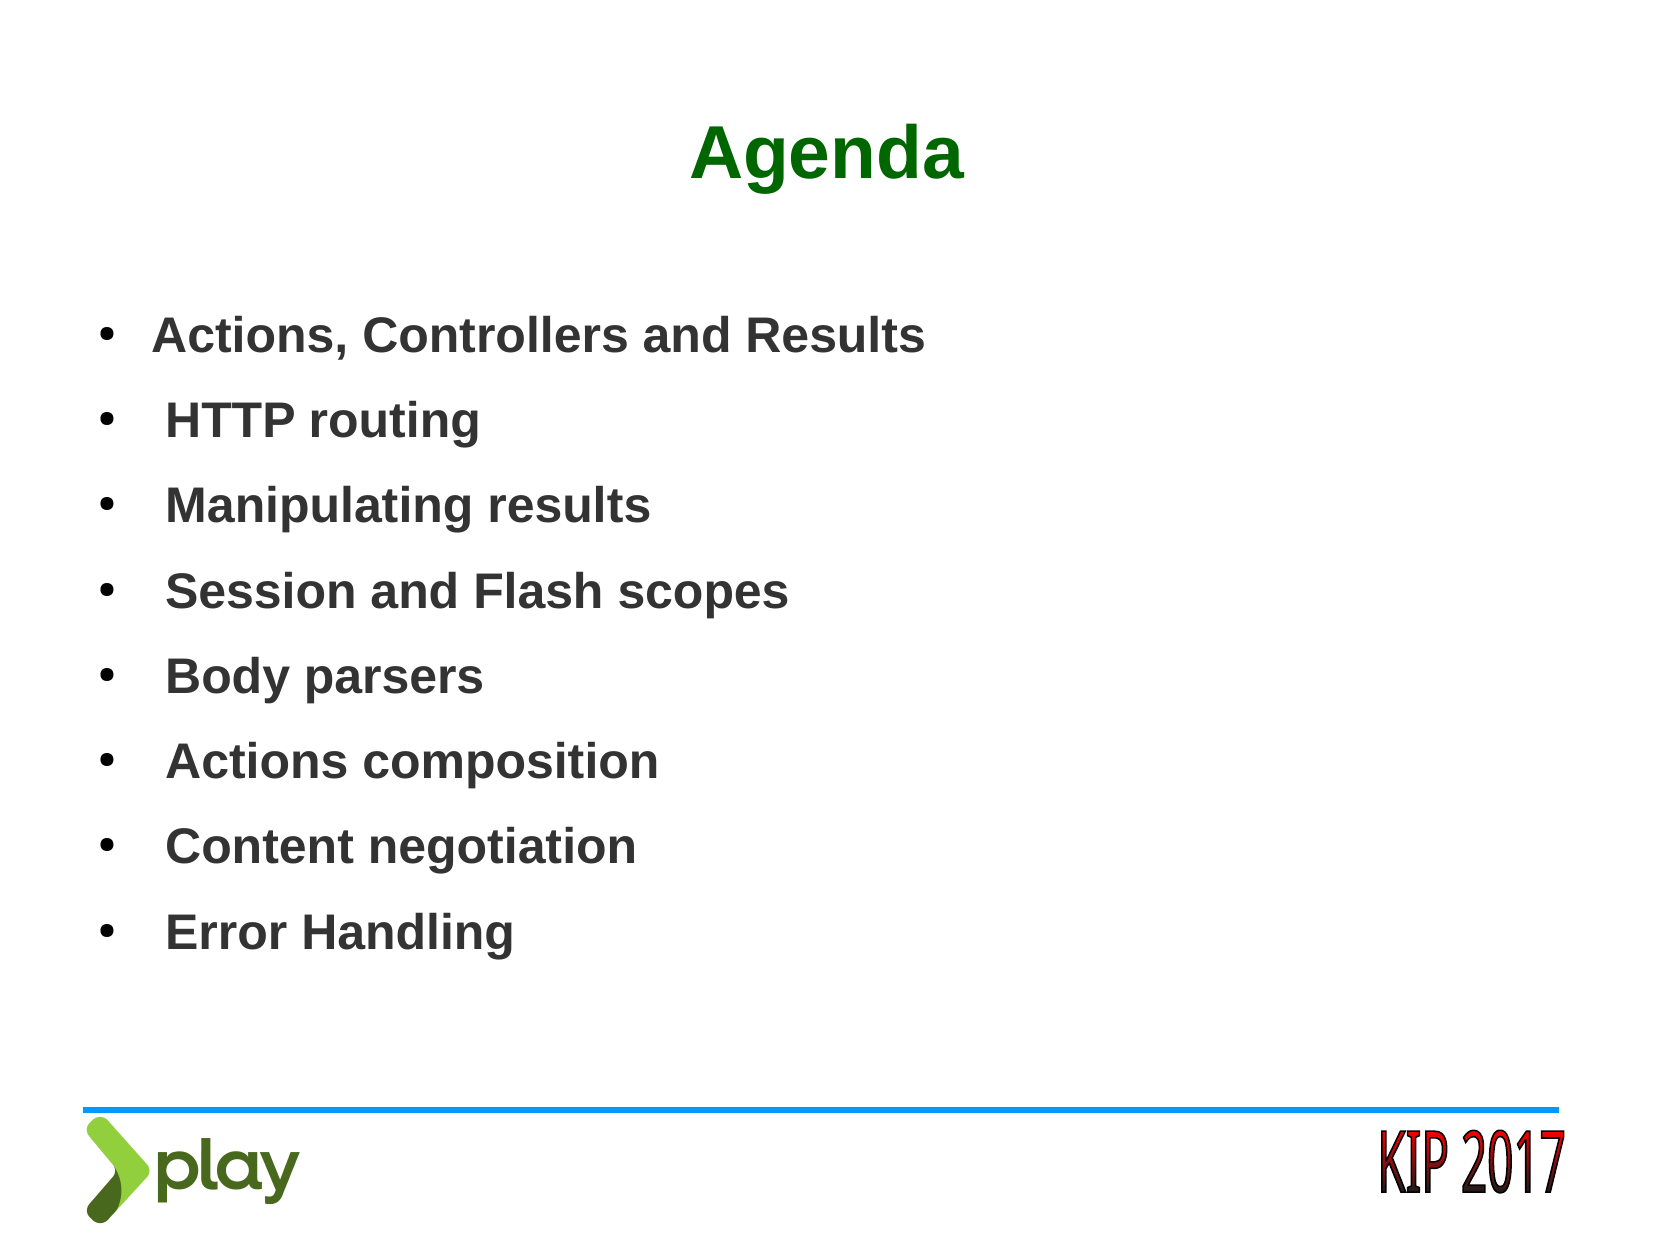

# Agenda
Actions, Controllers and Results
 HTTP routing
 Manipulating results
 Session and Flash scopes
 Body parsers
 Actions composition
 Content negotiation
 Error Handling